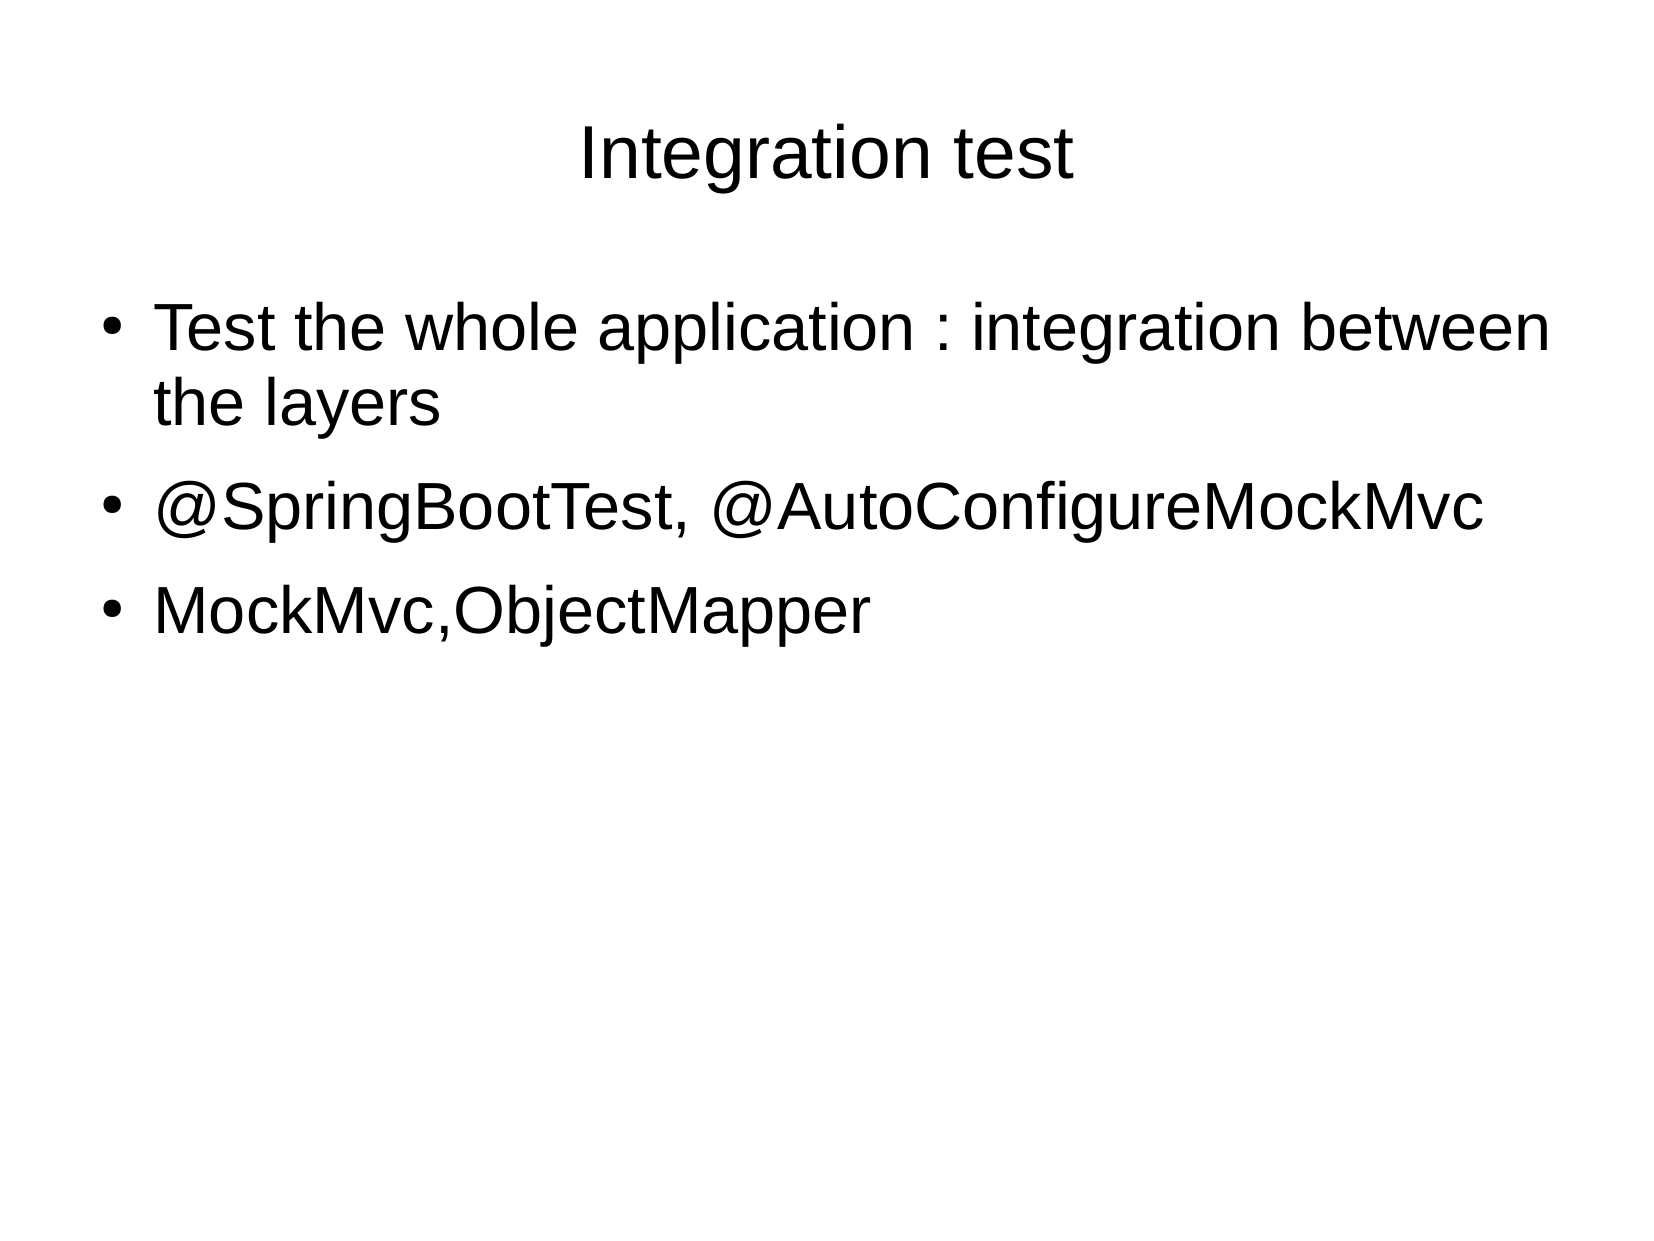

# Integration test
Test the whole application : integration between the layers
@SpringBootTest, @AutoConfigureMockMvc
MockMvc,ObjectMapper